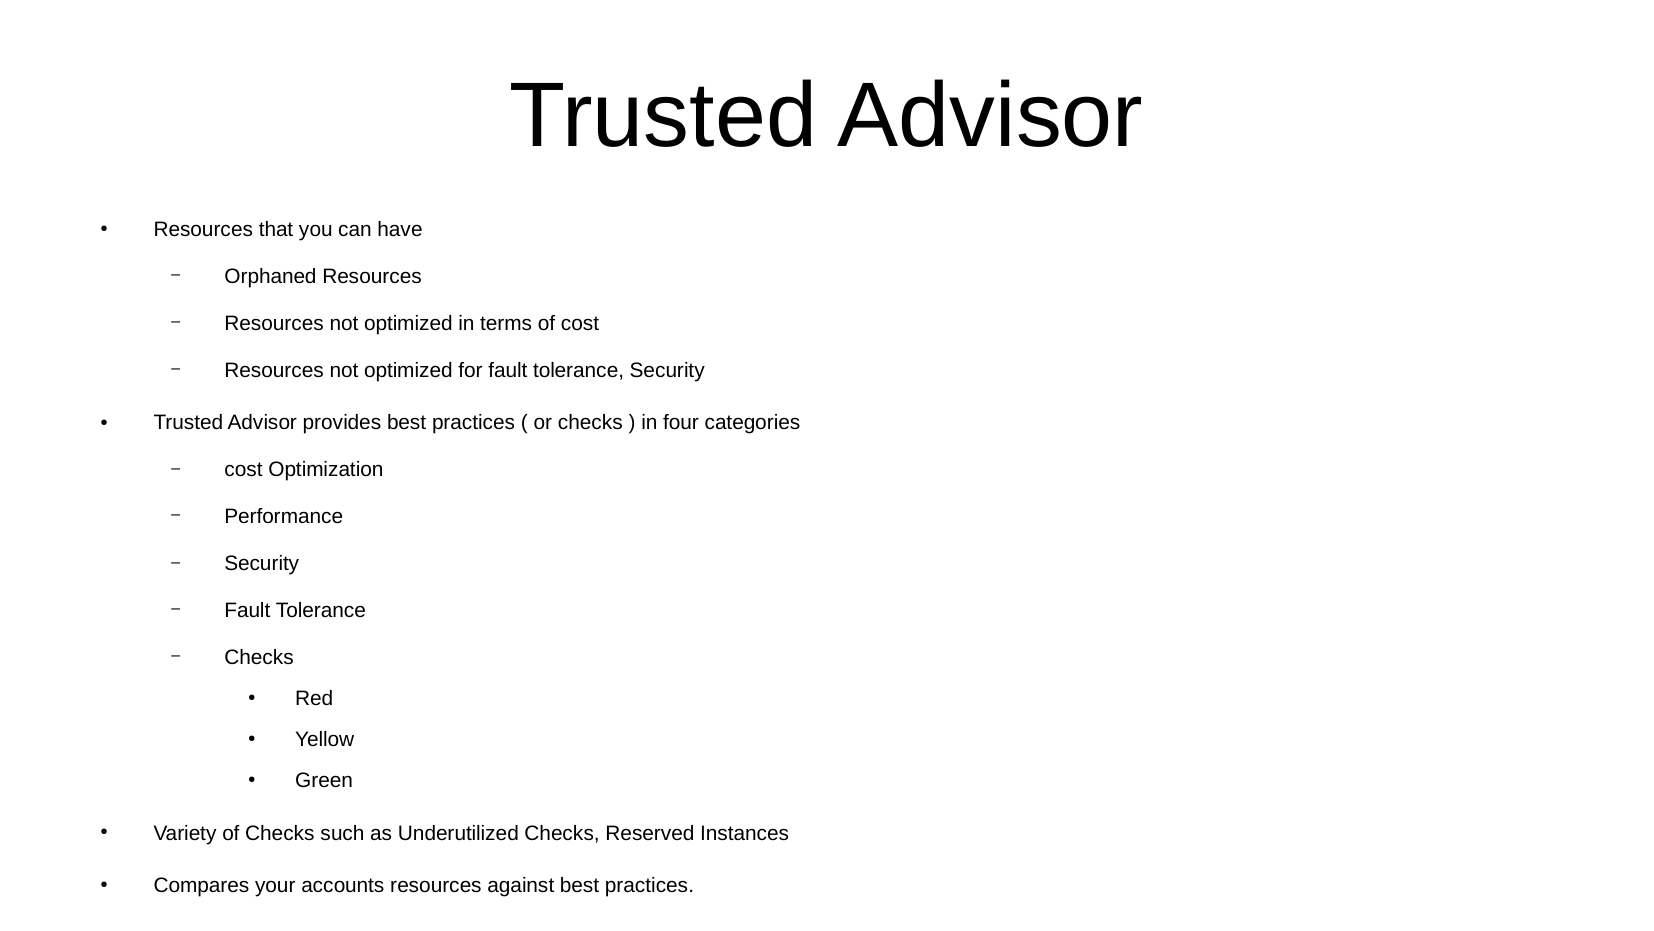

# Trusted Advisor
Resources that you can have
Orphaned Resources
Resources not optimized in terms of cost
Resources not optimized for fault tolerance, Security
Trusted Advisor provides best practices ( or checks ) in four categories
cost Optimization
Performance
Security
Fault Tolerance
Checks
Red
Yellow
Green
Variety of Checks such as Underutilized Checks, Reserved Instances
Compares your accounts resources against best practices.